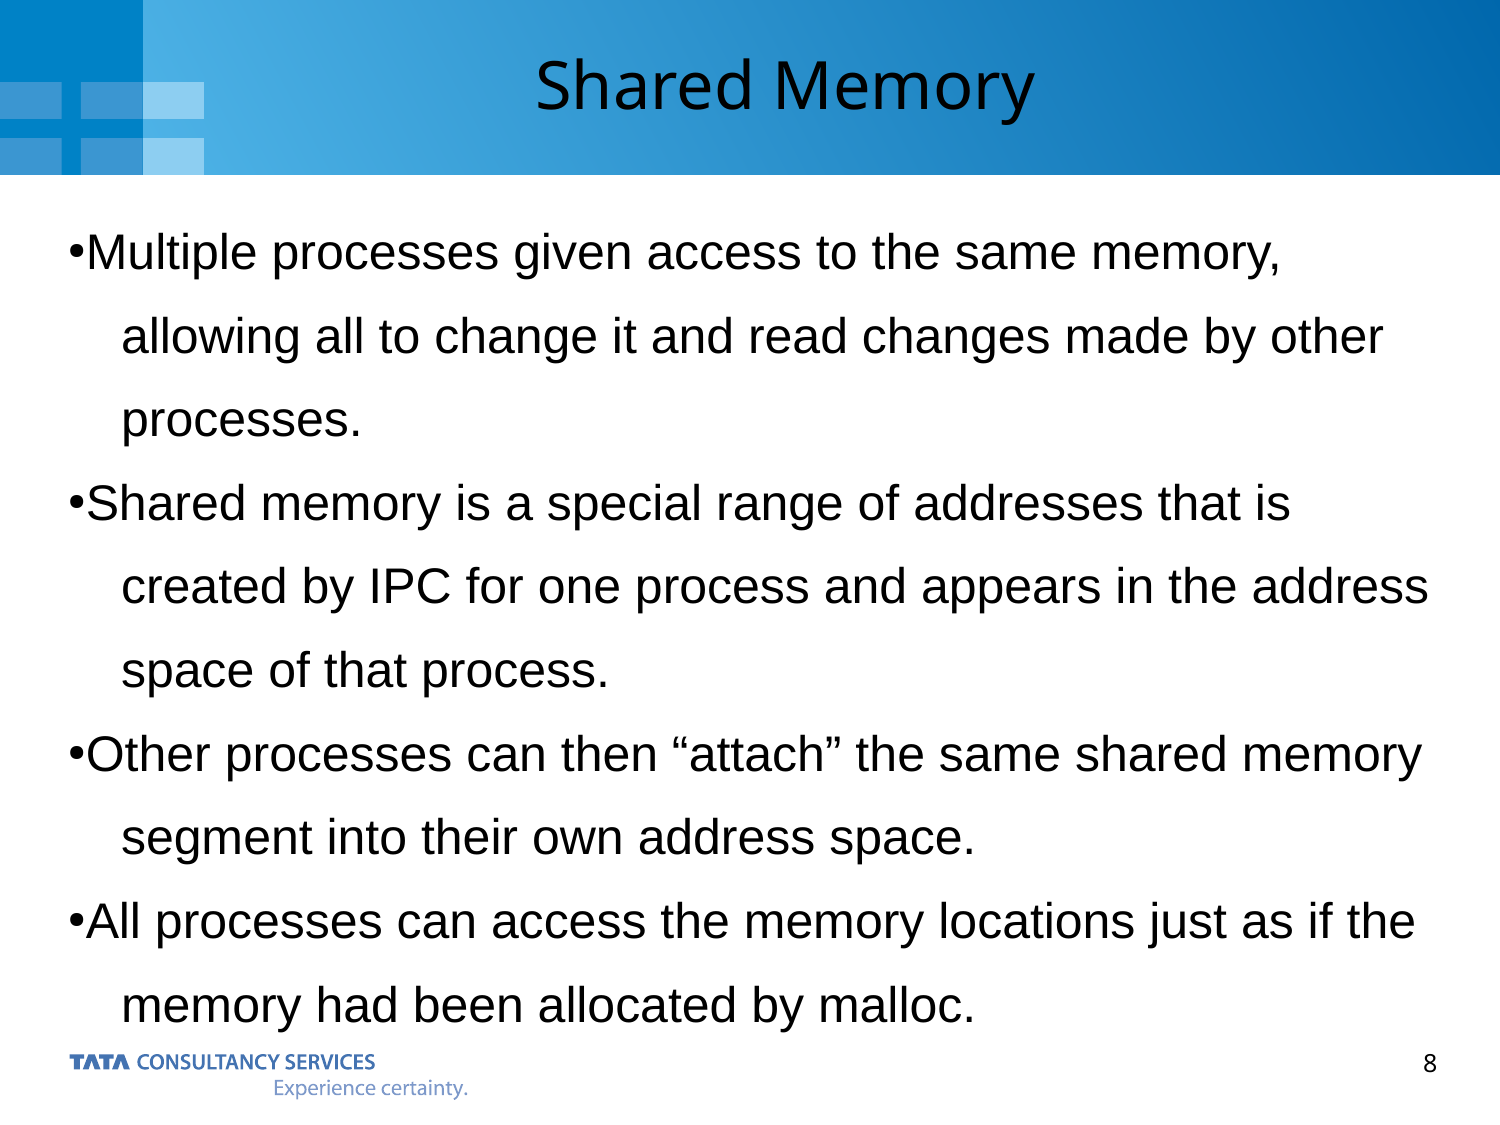

Shared Memory
Multiple processes given access to the same memory, allowing all to change it and read changes made by other processes.
Shared memory is a special range of addresses that is created by IPC for one process and appears in the address space of that process.
Other processes can then “attach” the same shared memory segment into their own address space.
All processes can access the memory locations just as if the memory had been allocated by malloc.